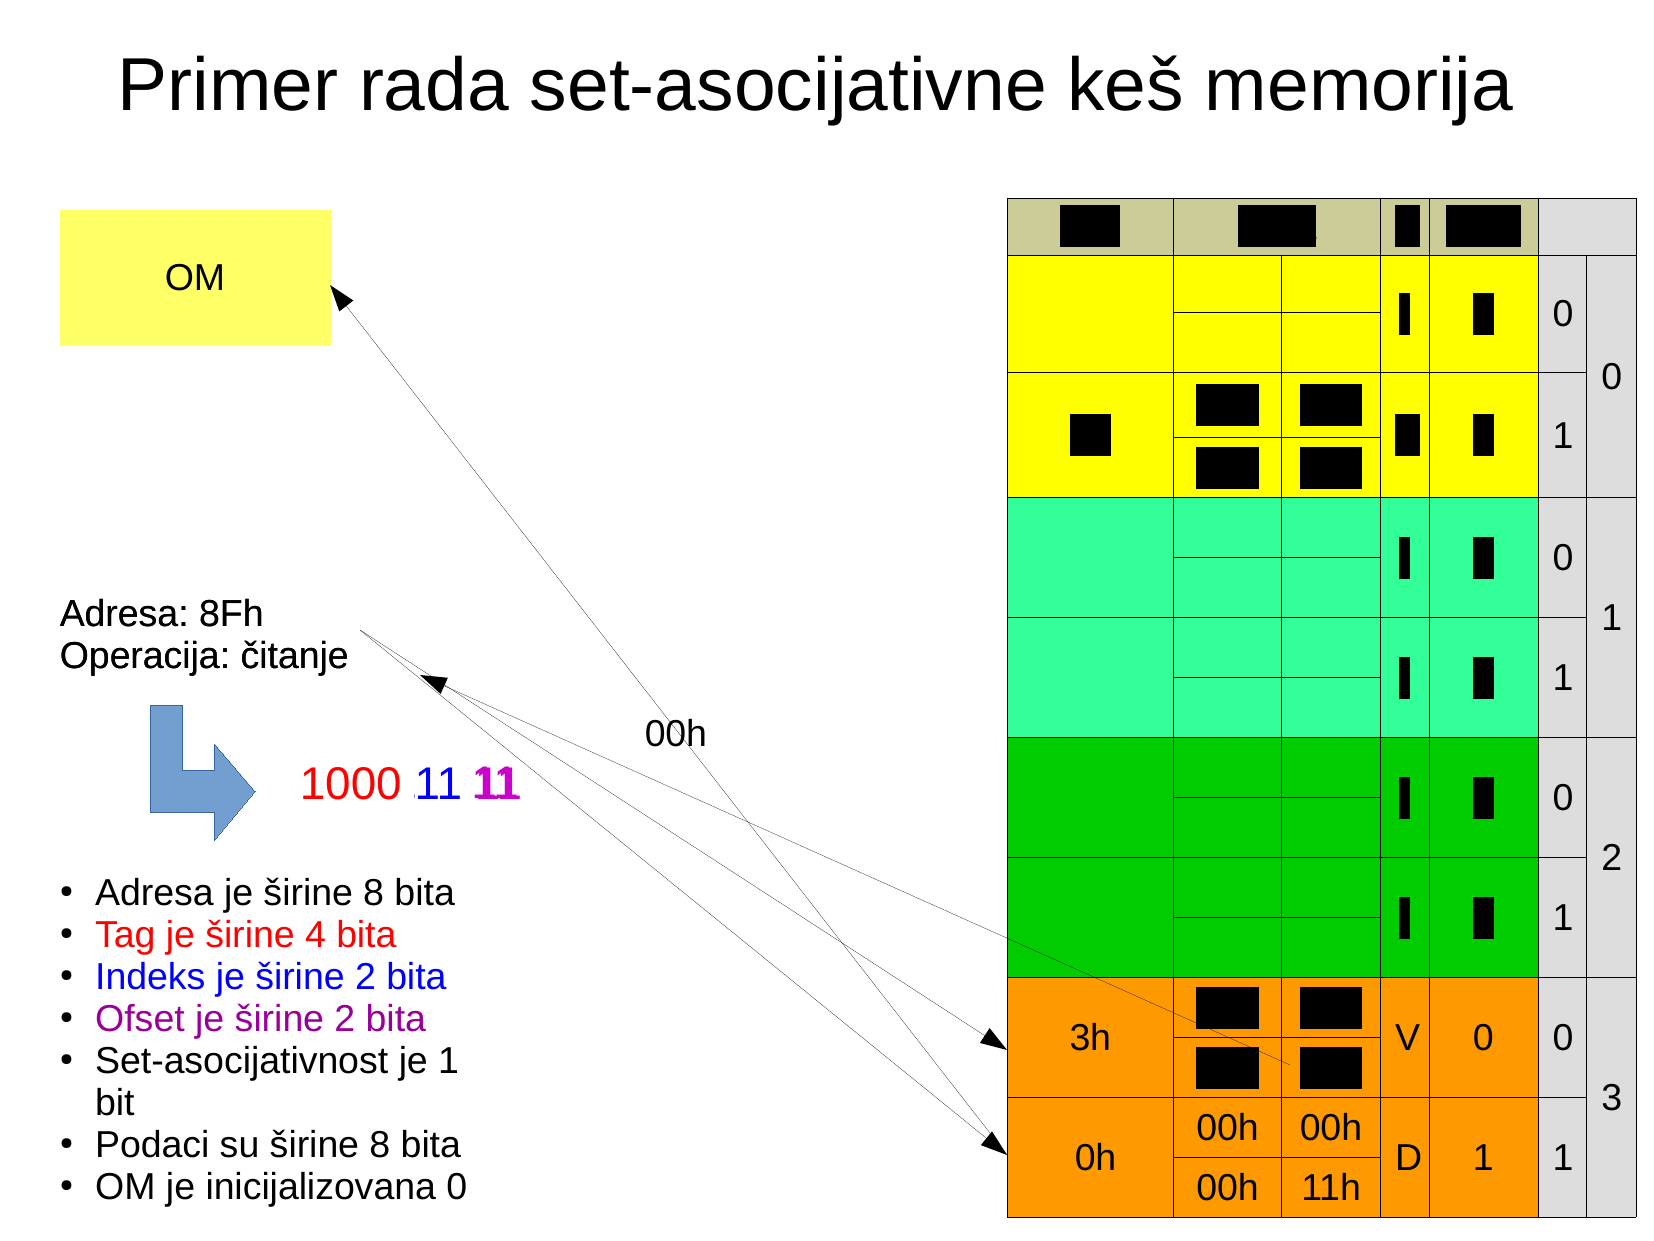

# Primer rada set-asocijativne keš memorija
| Tag | Data | | S | LRU | | |
| --- | --- | --- | --- | --- | --- | --- |
| | | | I | 1 | 0 | 0 |
| | | | | | | |
| 0h | 00h | 00h | V | 0 | 1 | |
| | 00h | 00h | | | | |
| | | | I | 0 | 0 | 1 |
| | | | | | | |
| | | | I | 1 | 1 | |
| | | | | | | |
| | | | I | 0 | 0 | 2 |
| | | | | | | |
| | | | I | 1 | 1 | |
| | | | | | | |
| 3h | 00h | 00h | V | 0 | 0 | 3 |
| | 00h | 00h | | | | |
| 0h | 00h | 00h | D | 1 | 1 | |
| | 00h | 11h | | | | |
OM
Adresa: 3Fh
Operacija: čitanje
Adresa: 8Fh
Operacija: čitanje
00h
0011 11 11
1000 11 11
Adresa je širine 8 bita
Tag je širine 4 bita
Indeks je širine 2 bita
Ofset je širine 2 bita
Set-asocijativnost je 1 bit
Podaci su širine 8 bita
OM je inicijalizovana 0